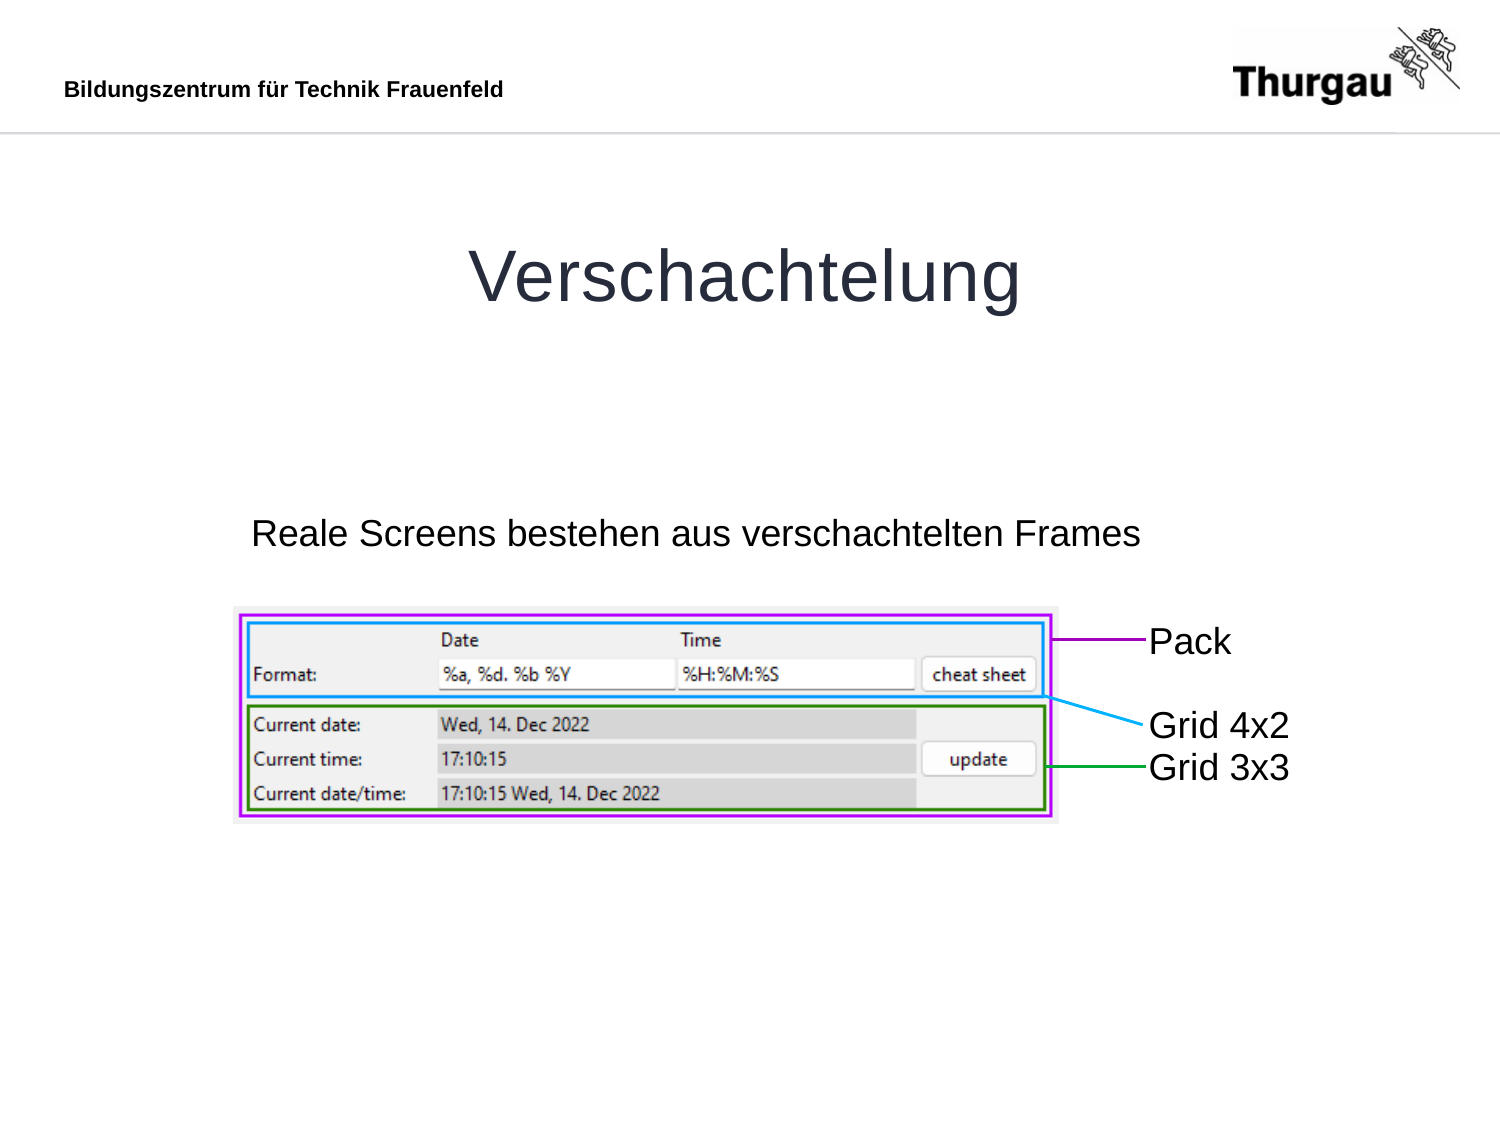

Bildungszentrum für Technik Frauenfeld
Verschachtelung
Reale Screens bestehen aus verschachtelten Frames
Pack
Grid 4x2
Grid 3x3